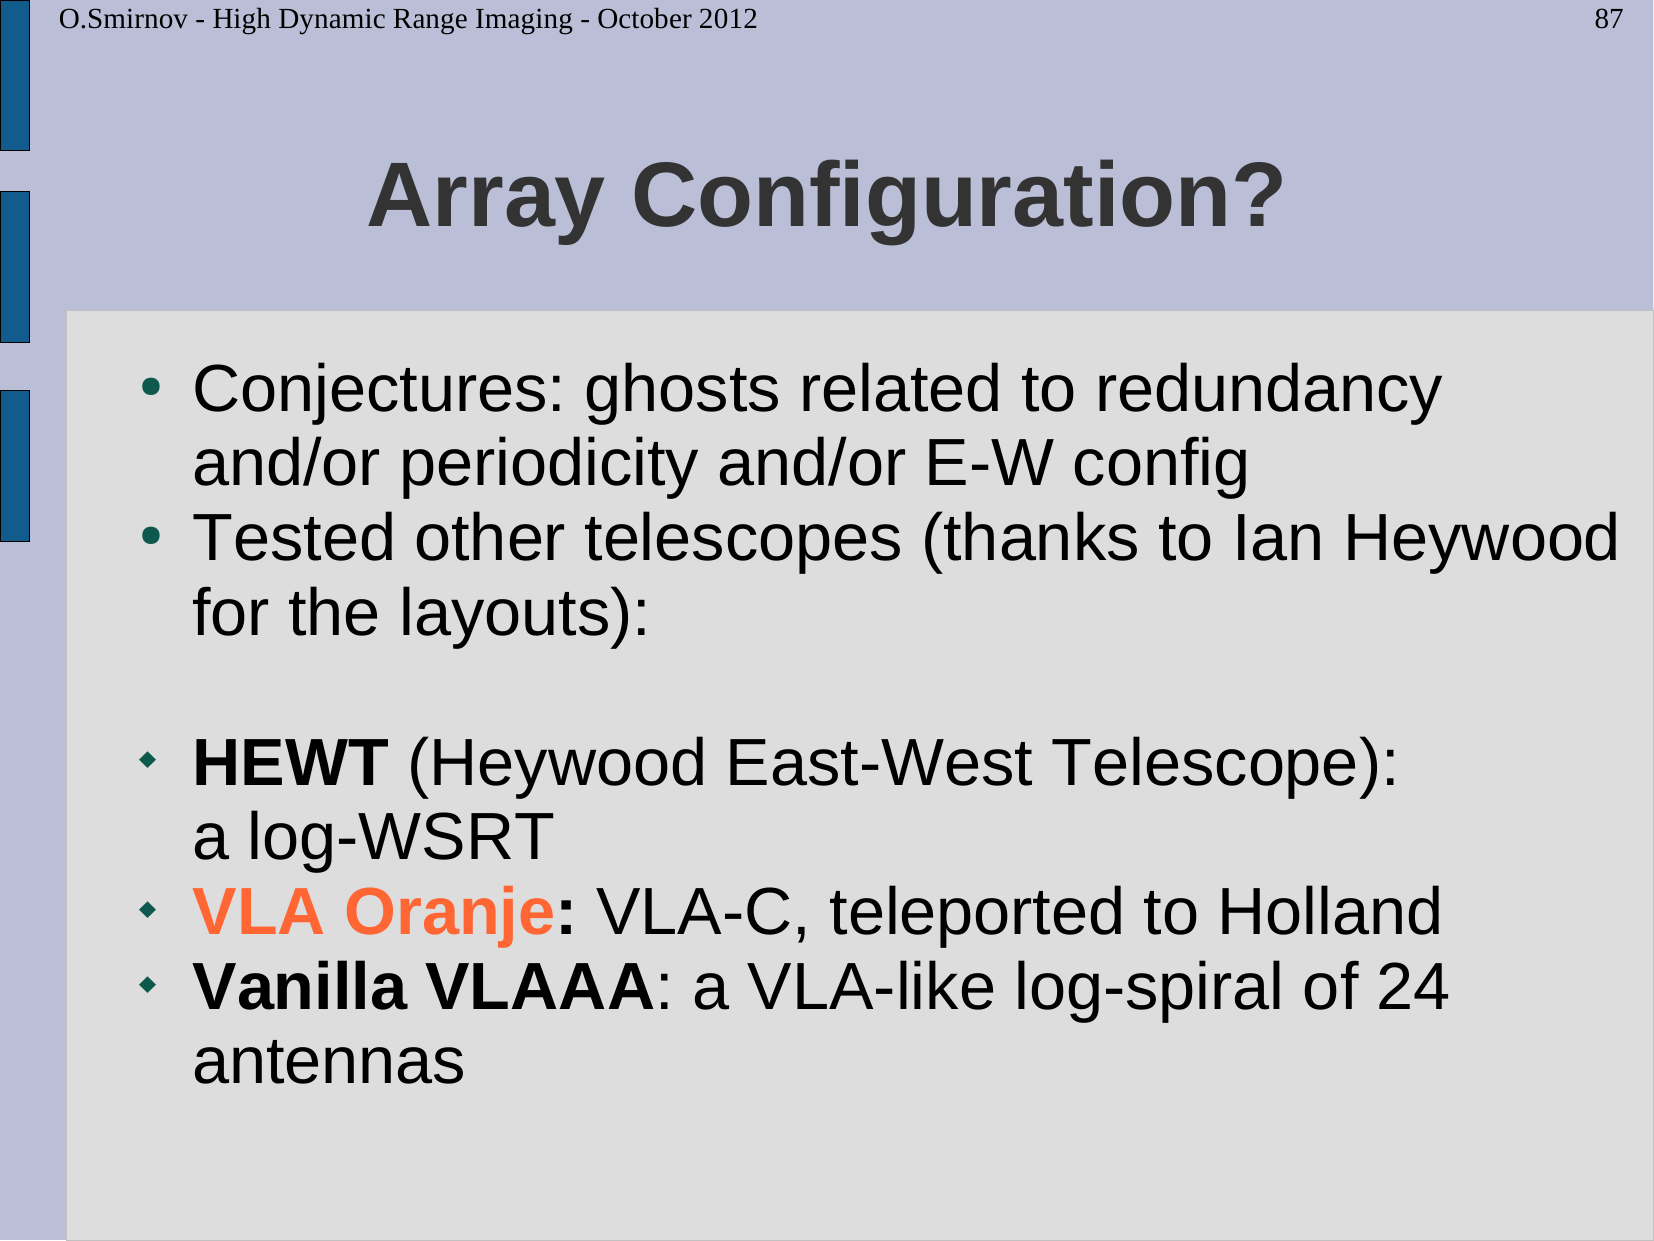

O.Smirnov - High Dynamic Range Imaging - October 2012
87
# Array Configuration?
Conjectures: ghosts related to redundancy and/or periodicity and/or E-W config
Tested other telescopes (thanks to Ian Heywood for the layouts):
HEWT (Heywood East-West Telescope):
a log-WSRT
VLA Oranje: VLA-C, teleported to Holland
Vanilla VLAAA: a VLA-like log-spiral of 24 antennas